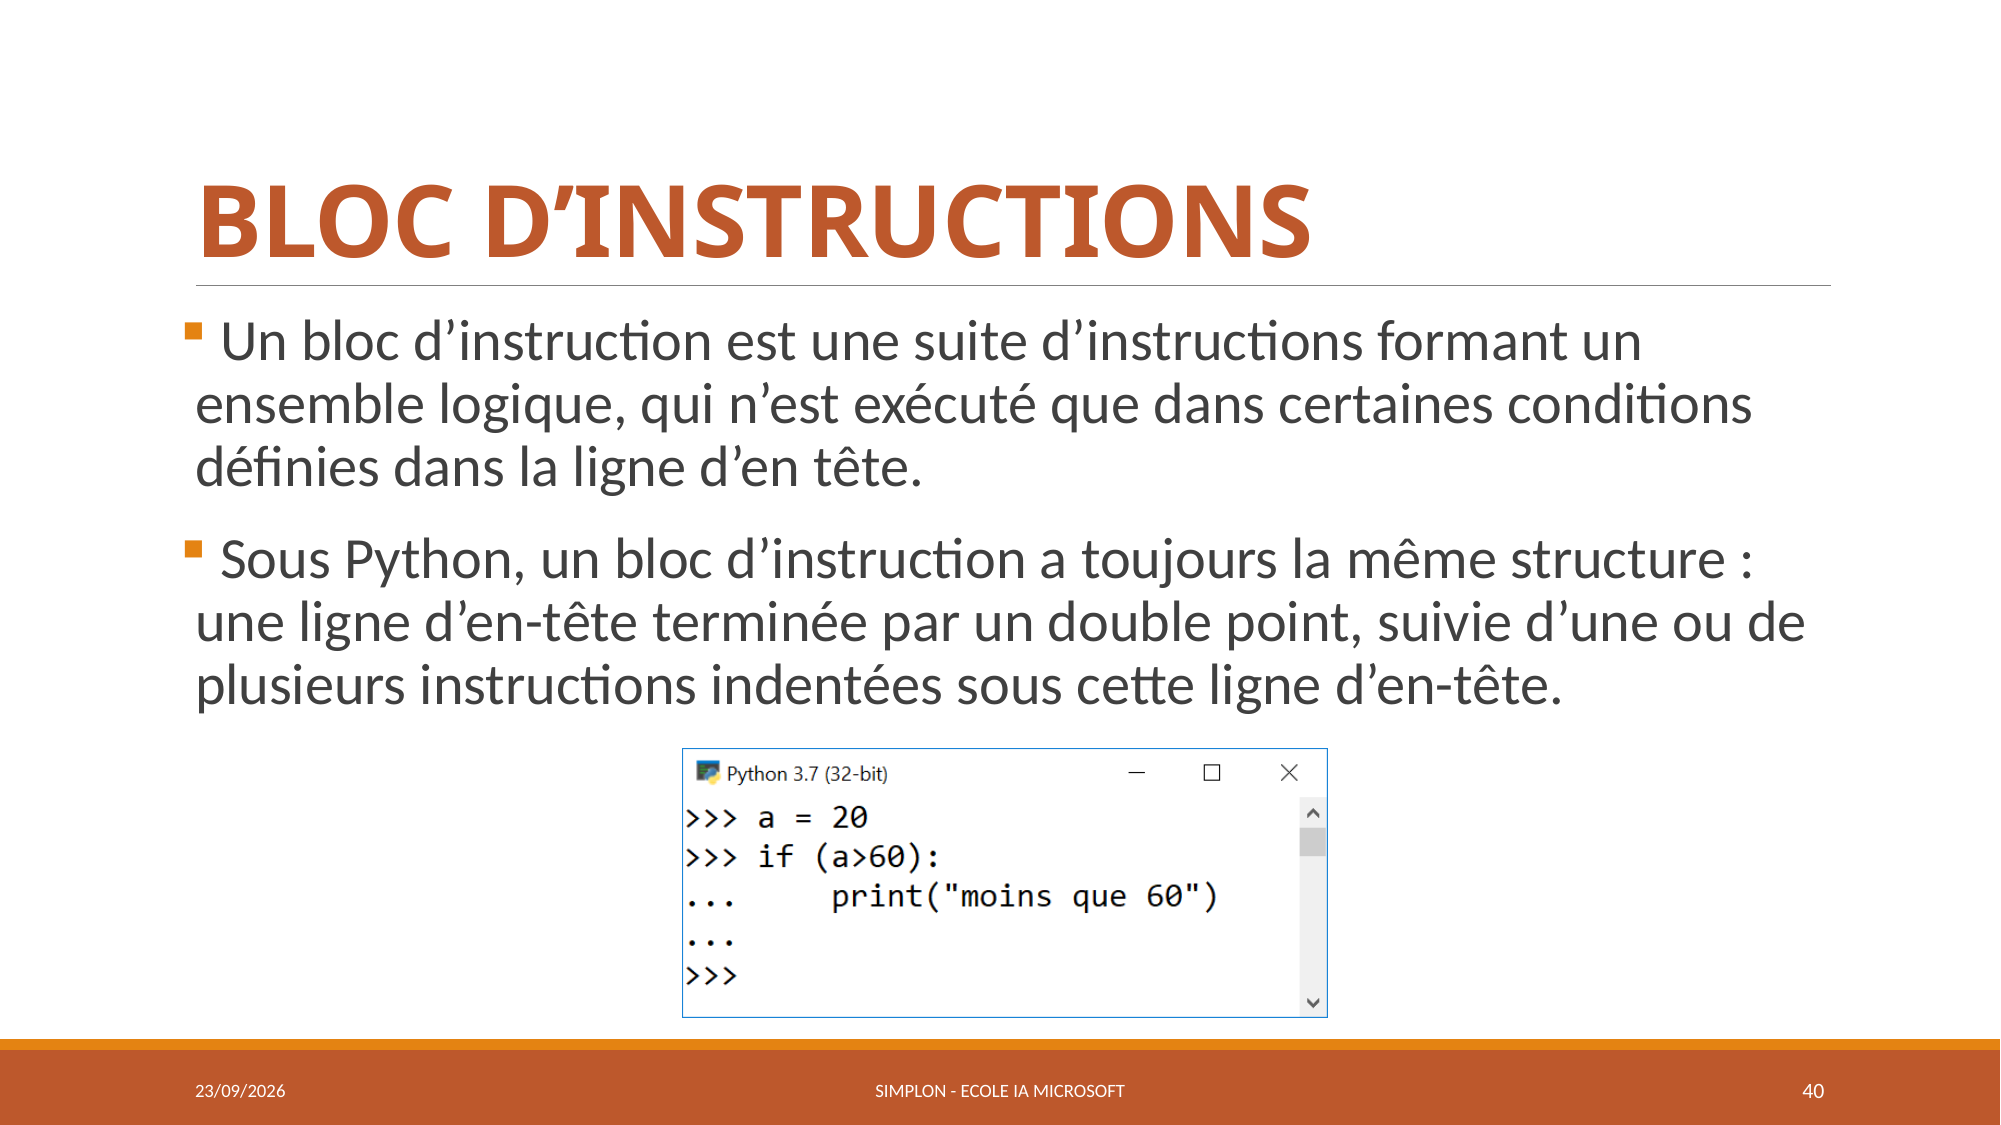

# BLOC D’INSTRUCTIONS
 Un bloc d’instruction est une suite d’instructions formant un ensemble logique, qui n’est exécuté que dans certaines conditions définies dans la ligne d’en tête.
 Sous Python, un bloc d’instruction a toujours la même structure : une ligne d’en-tête terminée par un double point, suivie d’une ou de plusieurs instructions indentées sous cette ligne d’en-tête.
Simplon - Ecole IA Microsoft